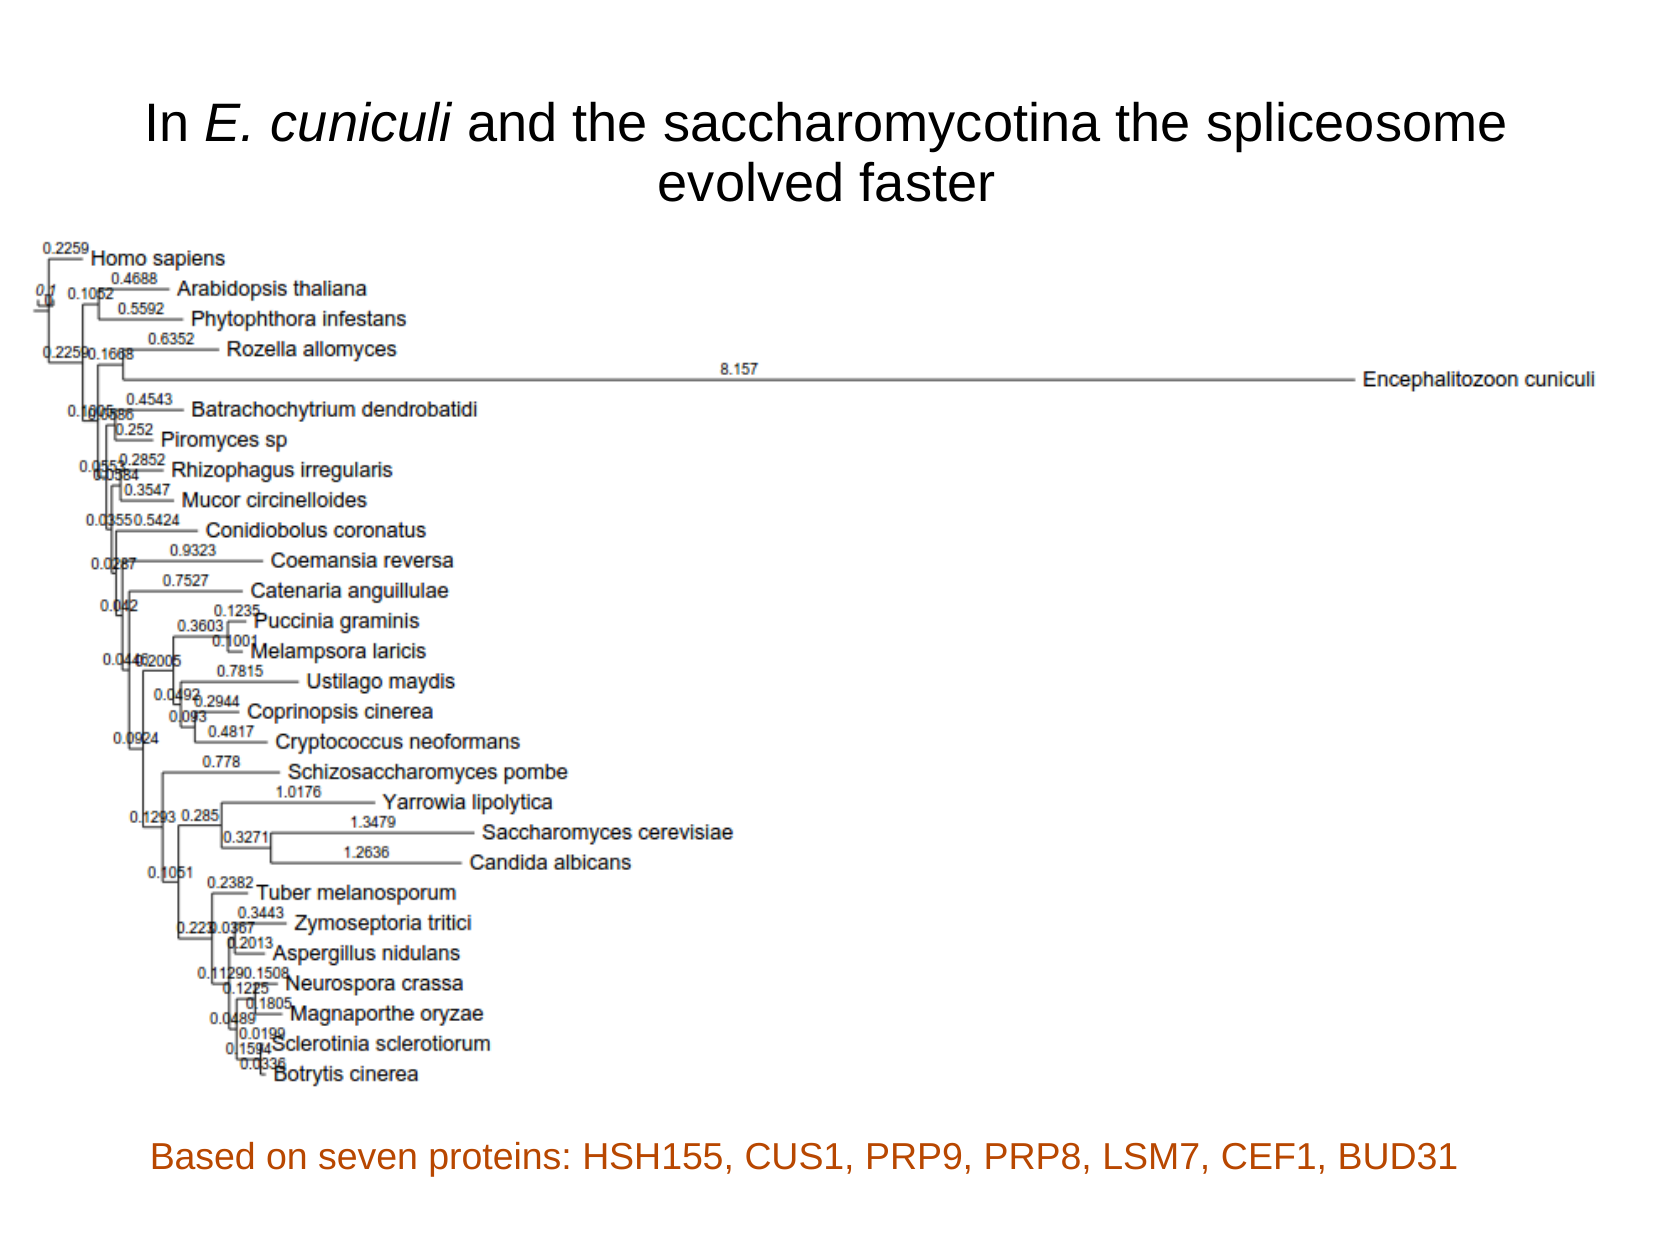

# In E. cuniculi and the saccharomycotina the spliceosome evolved faster
Based on seven proteins: HSH155, CUS1, PRP9, PRP8, LSM7, CEF1, BUD31